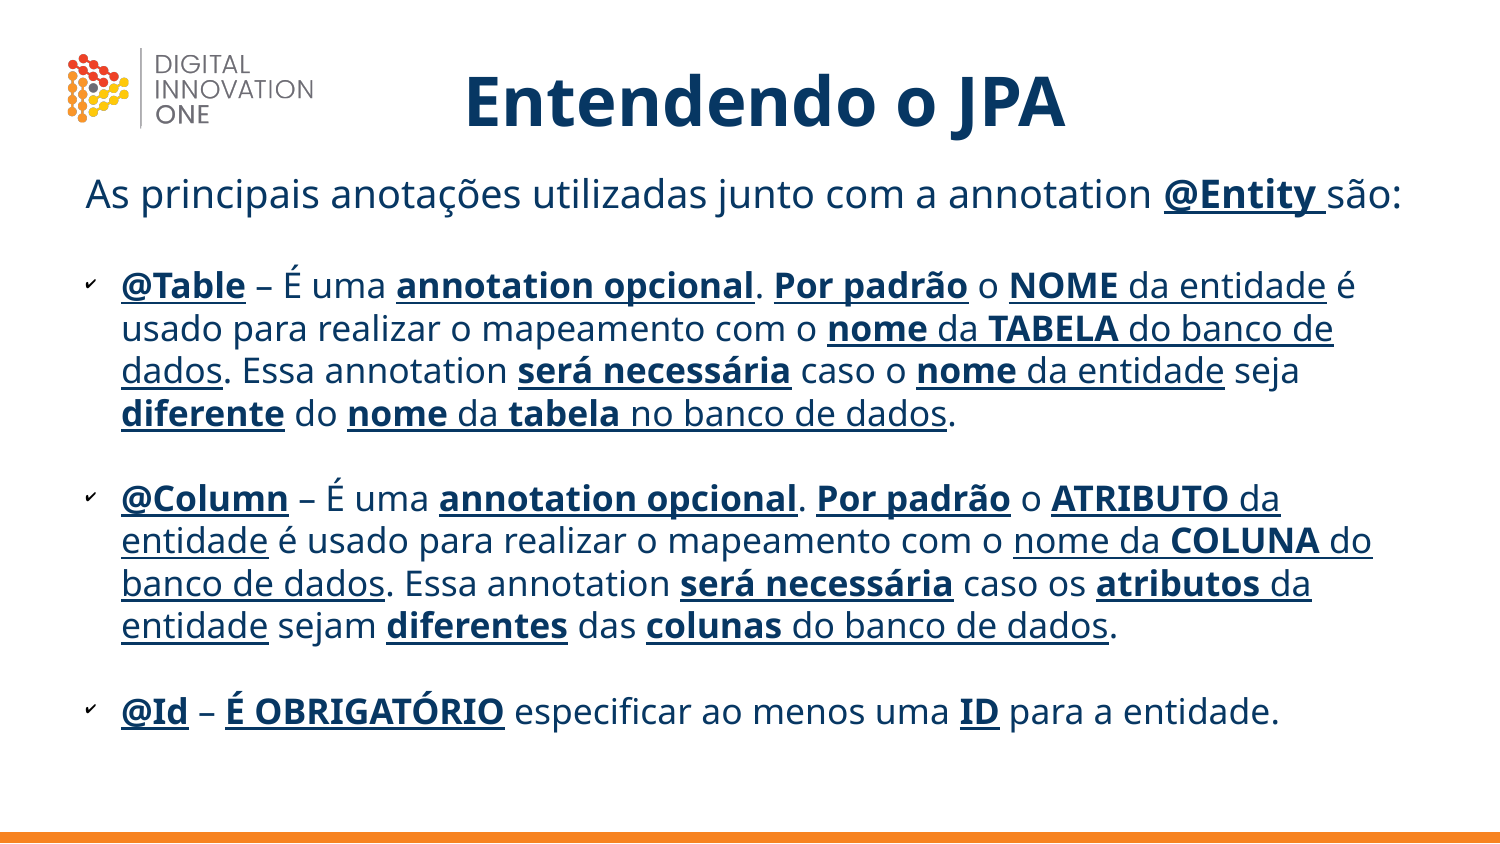

Entendendo o JPA
As principais anotações utilizadas junto com a annotation @Entity são:
@Table – É uma annotation opcional. Por padrão o NOME da entidade é usado para realizar o mapeamento com o nome da TABELA do banco de dados. Essa annotation será necessária caso o nome da entidade seja diferente do nome da tabela no banco de dados.
@Column – É uma annotation opcional. Por padrão o ATRIBUTO da entidade é usado para realizar o mapeamento com o nome da COLUNA do banco de dados. Essa annotation será necessária caso os atributos da entidade sejam diferentes das colunas do banco de dados.
@Id – É OBRIGATÓRIO especificar ao menos uma ID para a entidade.